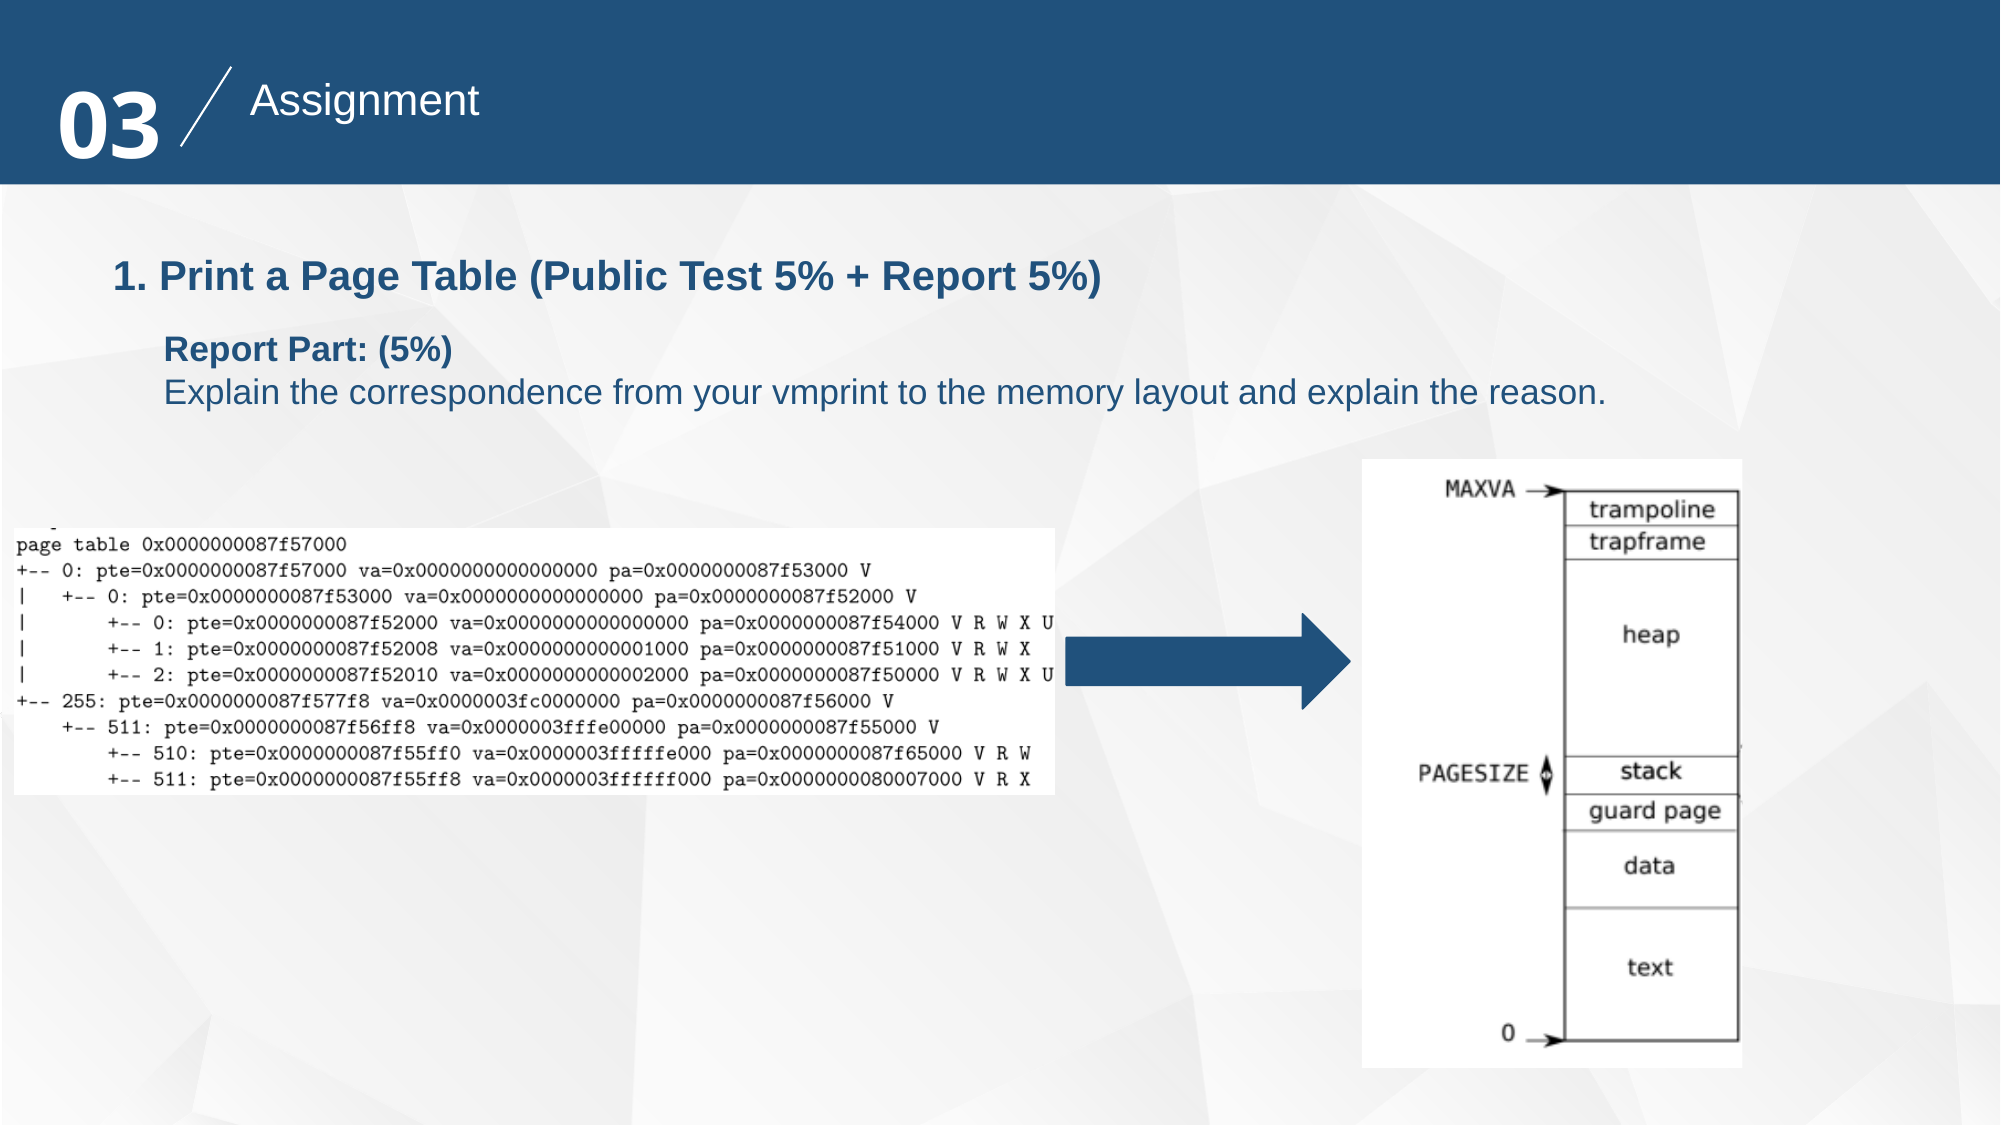

03
# Assignment
1. Print a Page Table (Public Test 5% + Report 5%)
Report Part: (5%)
Explain the correspondence from your vmprint to the memory layout and explain the reason.
Explain